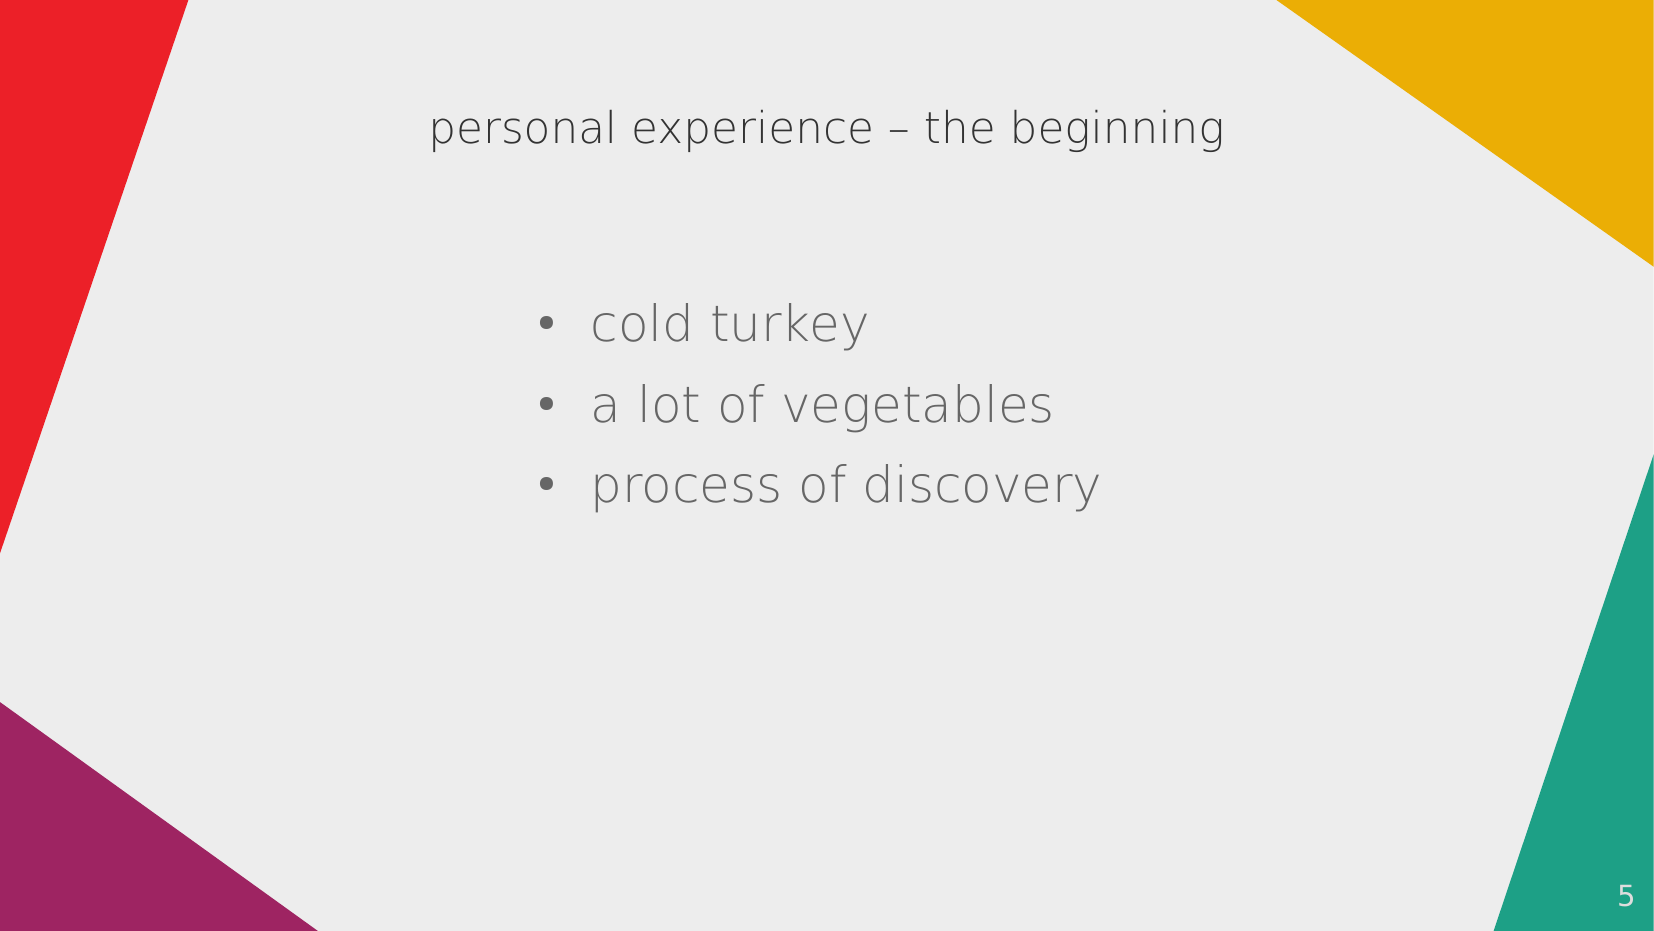

# personal experience – the beginning
cold turkey
a lot of vegetables
process of discovery
5